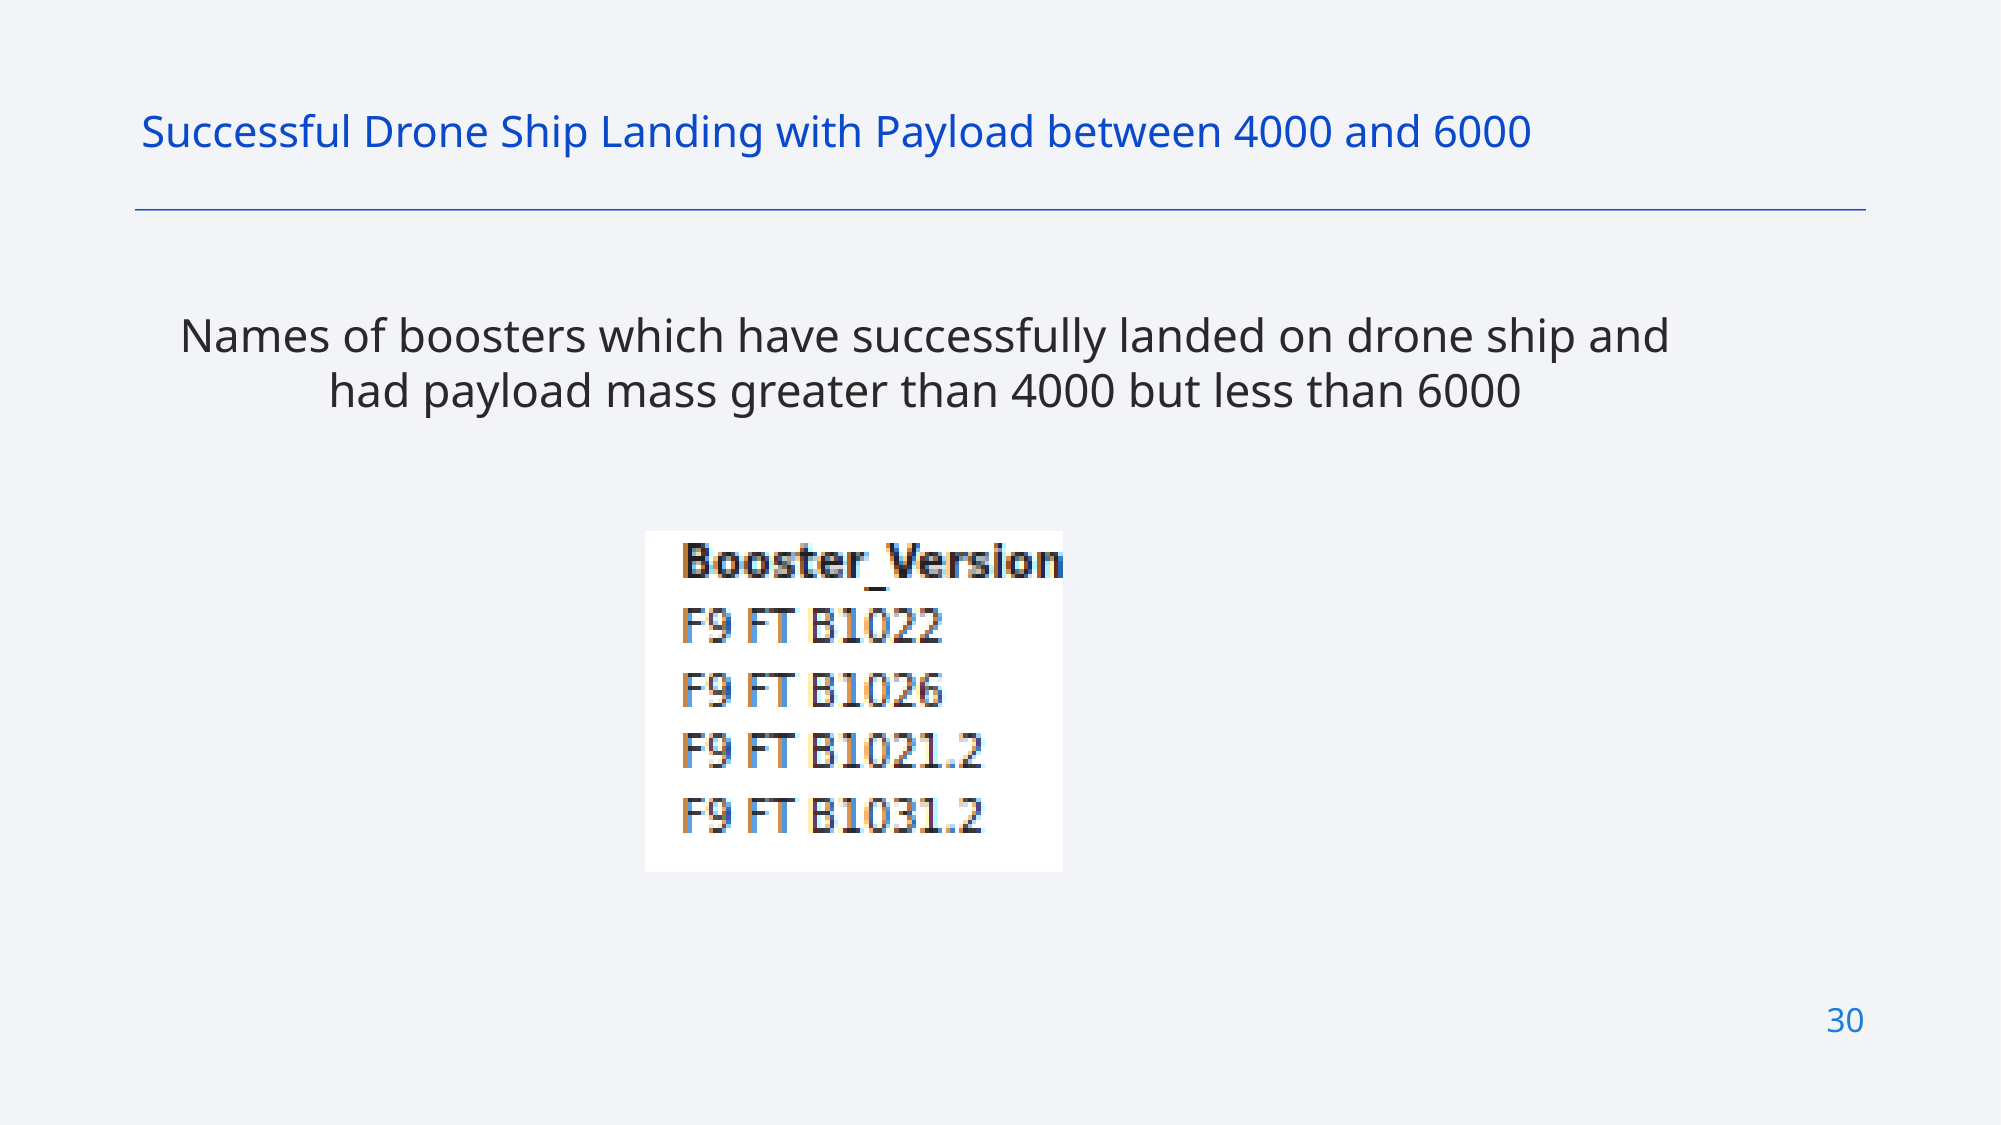

Successful Drone Ship Landing with Payload between 4000 and 6000
# Names of boosters which have successfully landed on drone ship and had payload mass greater than 4000 but less than 6000
30